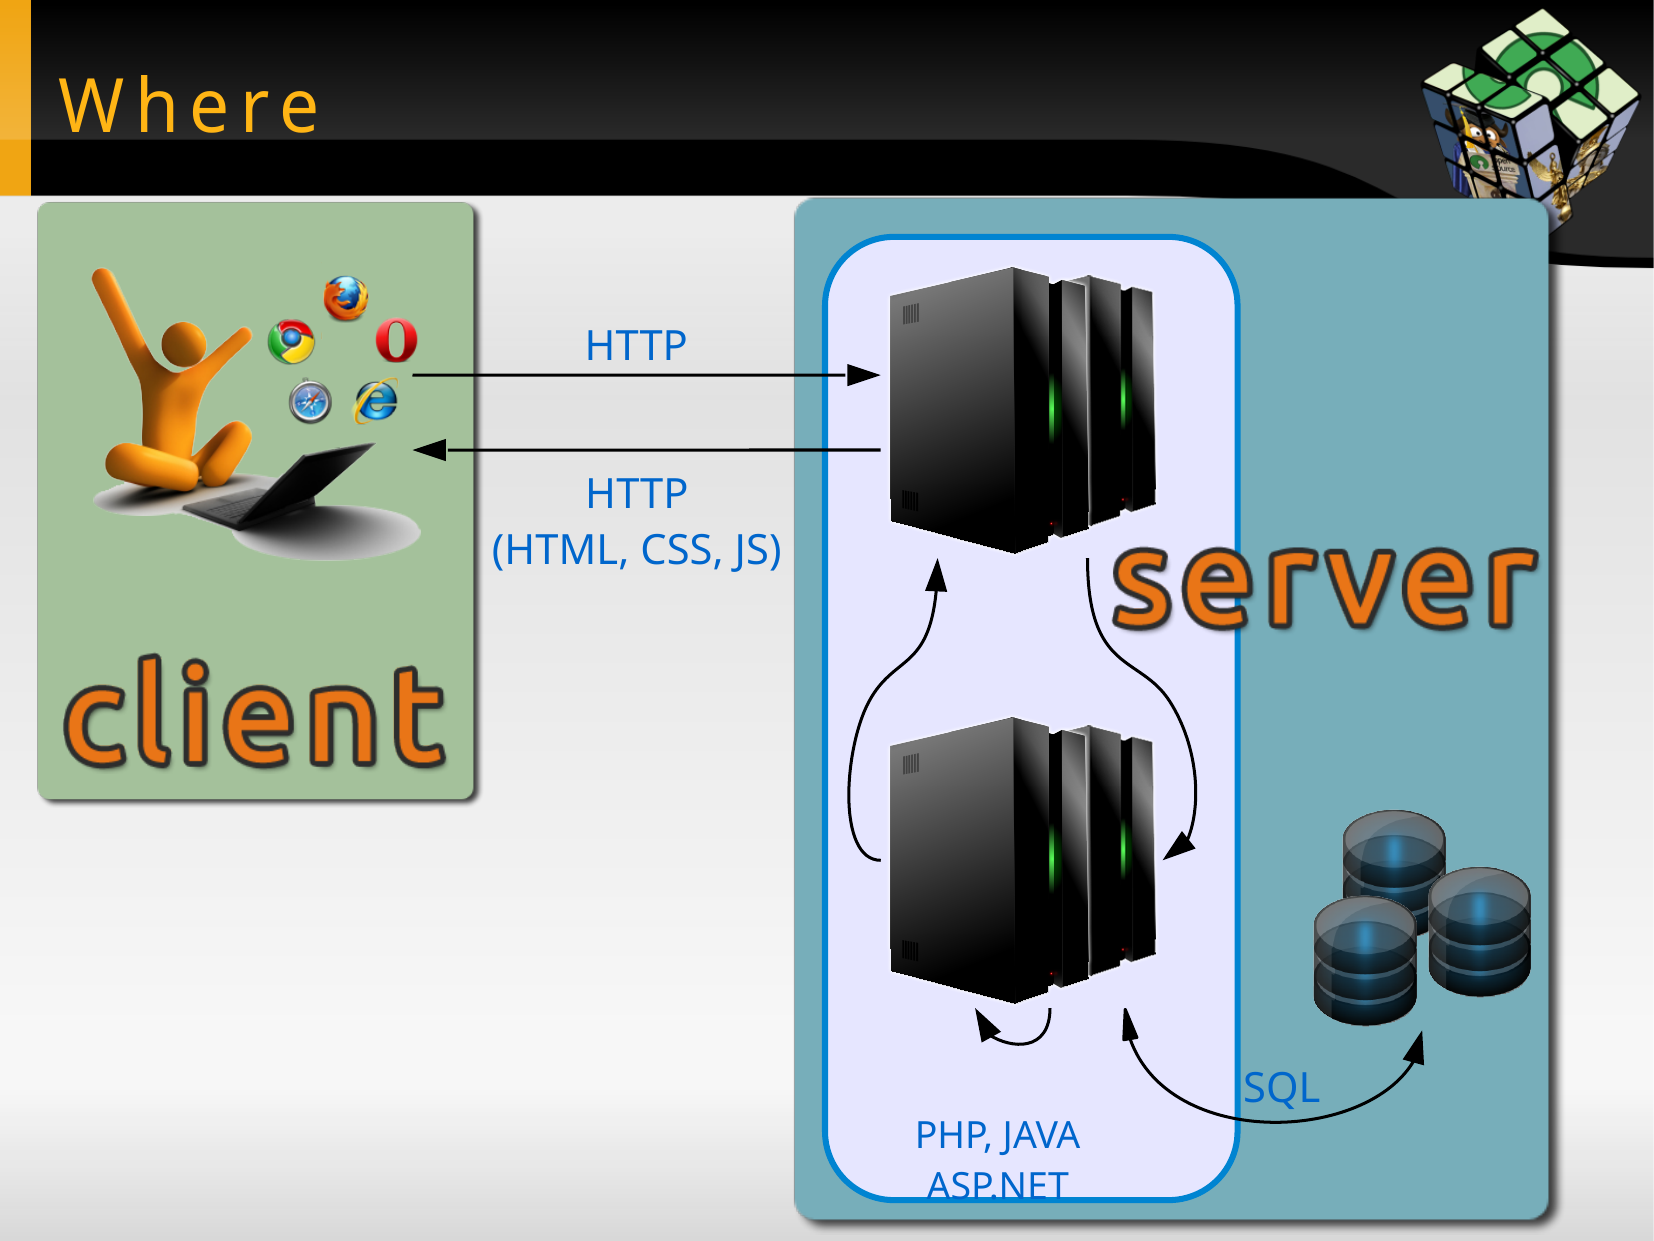

# Where
HTTP
HTTP
(HTML, CSS, JS)
SQL
PHP, JAVA
ASP.NET